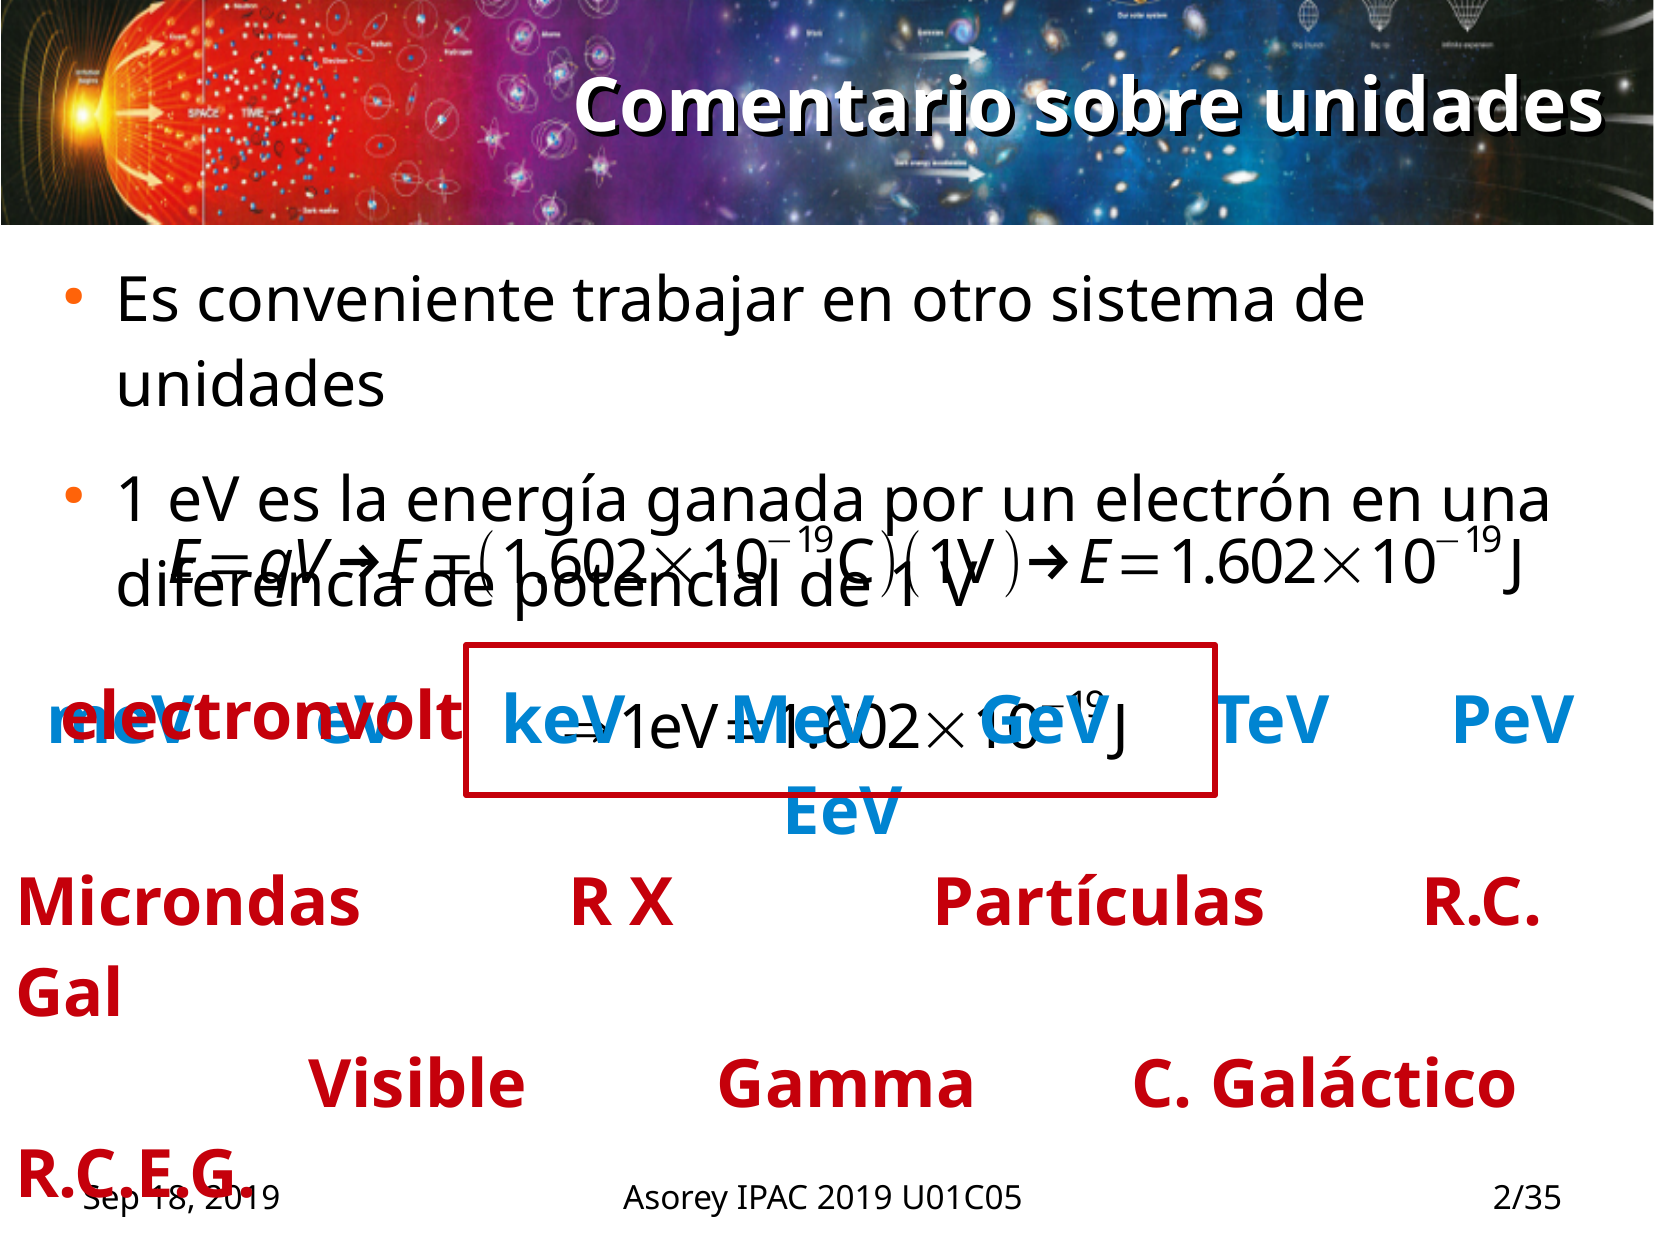

# Comentario sobre unidades
Es conveniente trabajar en otro sistema de unidades
1 eV es la energía ganada por un electrón en una diferencia de potencial de 1 V
electronvolt
meV eV keV MeV GeV TeV PeV EeV
Microndas R X Partículas R.C. Gal
 Visible Gamma C. Galáctico R.C.E.G.
Sep 18, 2019
Asorey IPAC 2019 U01C05
2